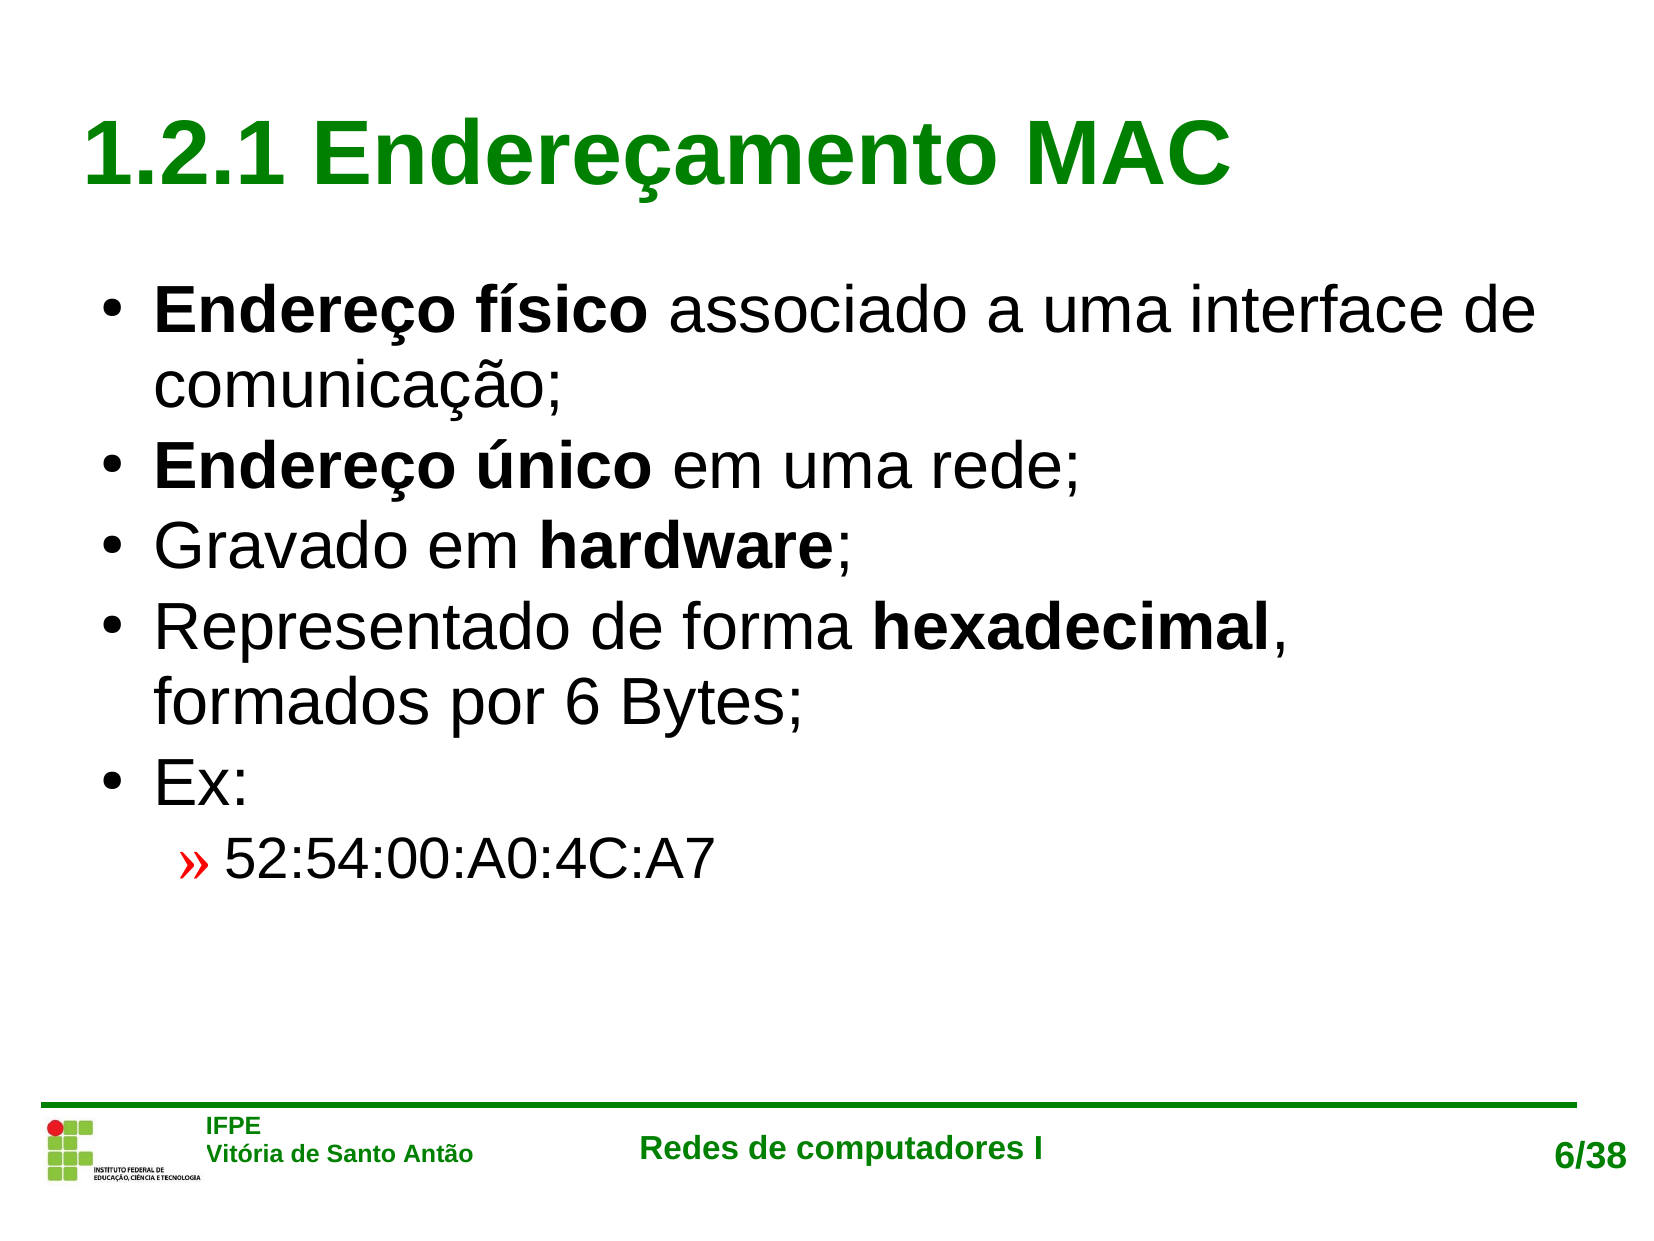

# 1.2.1 Endereçamento MAC
Endereço físico associado a uma interface de comunicação;
Endereço único em uma rede;
Gravado em hardware;
Representado de forma hexadecimal, formados por 6 Bytes;
Ex:
52:54:00:A0:4C:A7